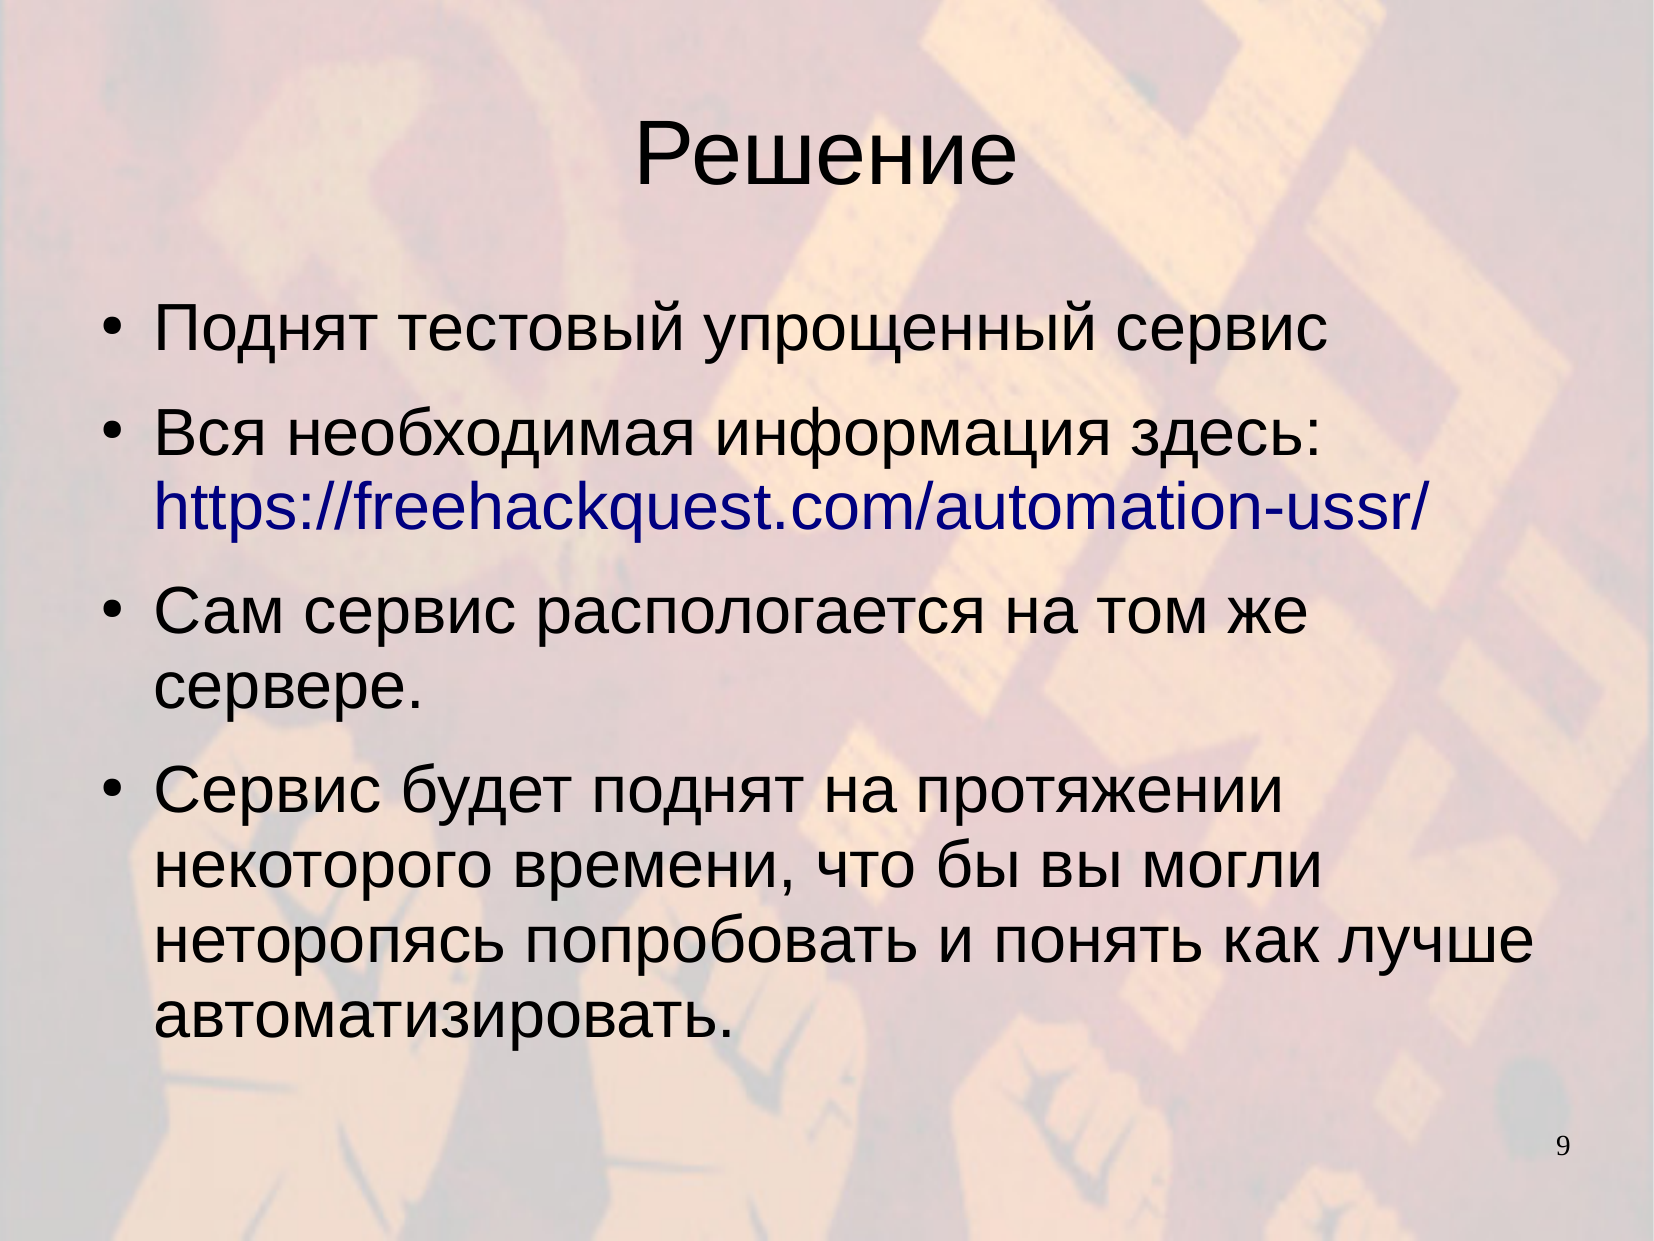

# Решение
Поднят тестовый упрощенный сервис
Вся необходимая информация здесь: https://freehackquest.com/automation-ussr/
Сам сервис распологается на том же сервере.
Сервис будет поднят на протяжении некоторого времени, что бы вы могли неторопясь попробовать и понять как лучше автоматизировать.
9